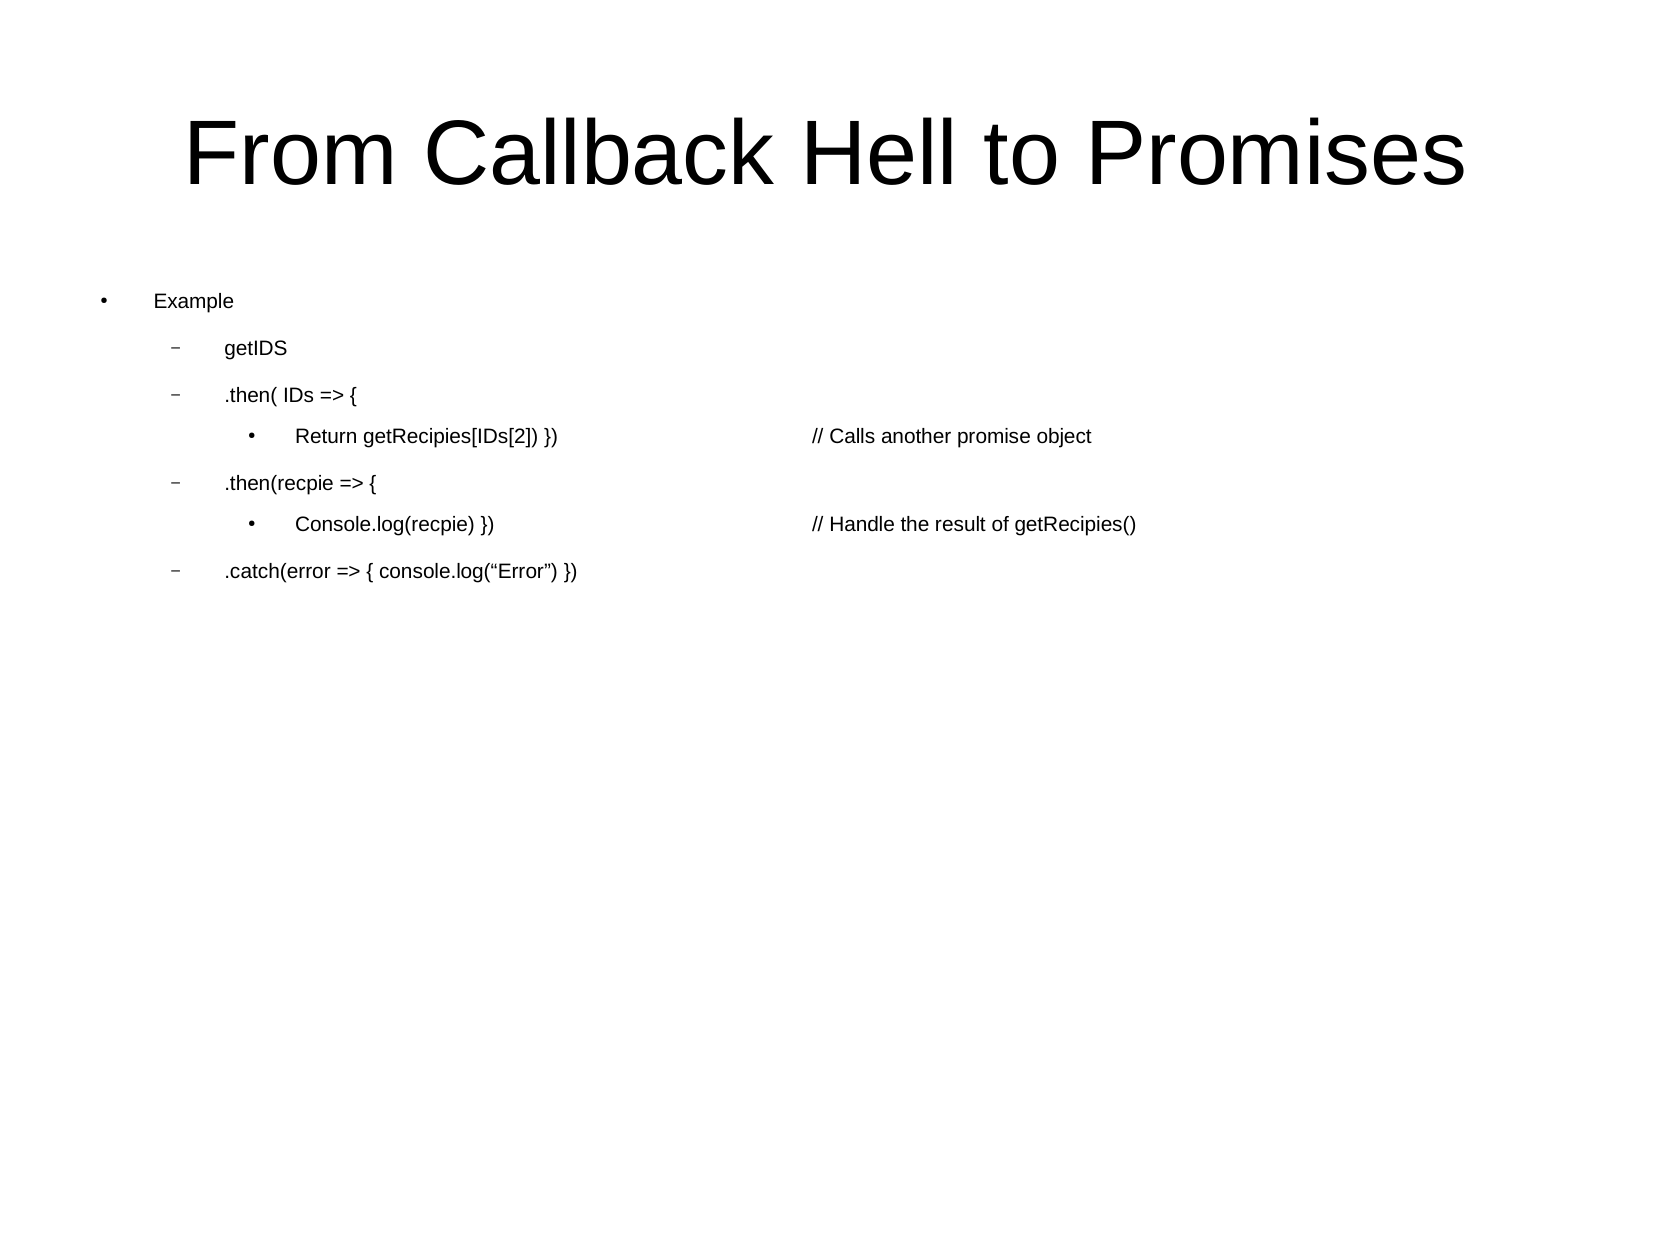

# From Callback Hell to Promises
Example
getIDS
.then( IDs => {
Return getRecipies[IDs[2]) })				// Calls another promise object
.then(recpie => {
Console.log(recpie) })					// Handle the result of getRecipies()
.catch(error => { console.log(“Error”) })